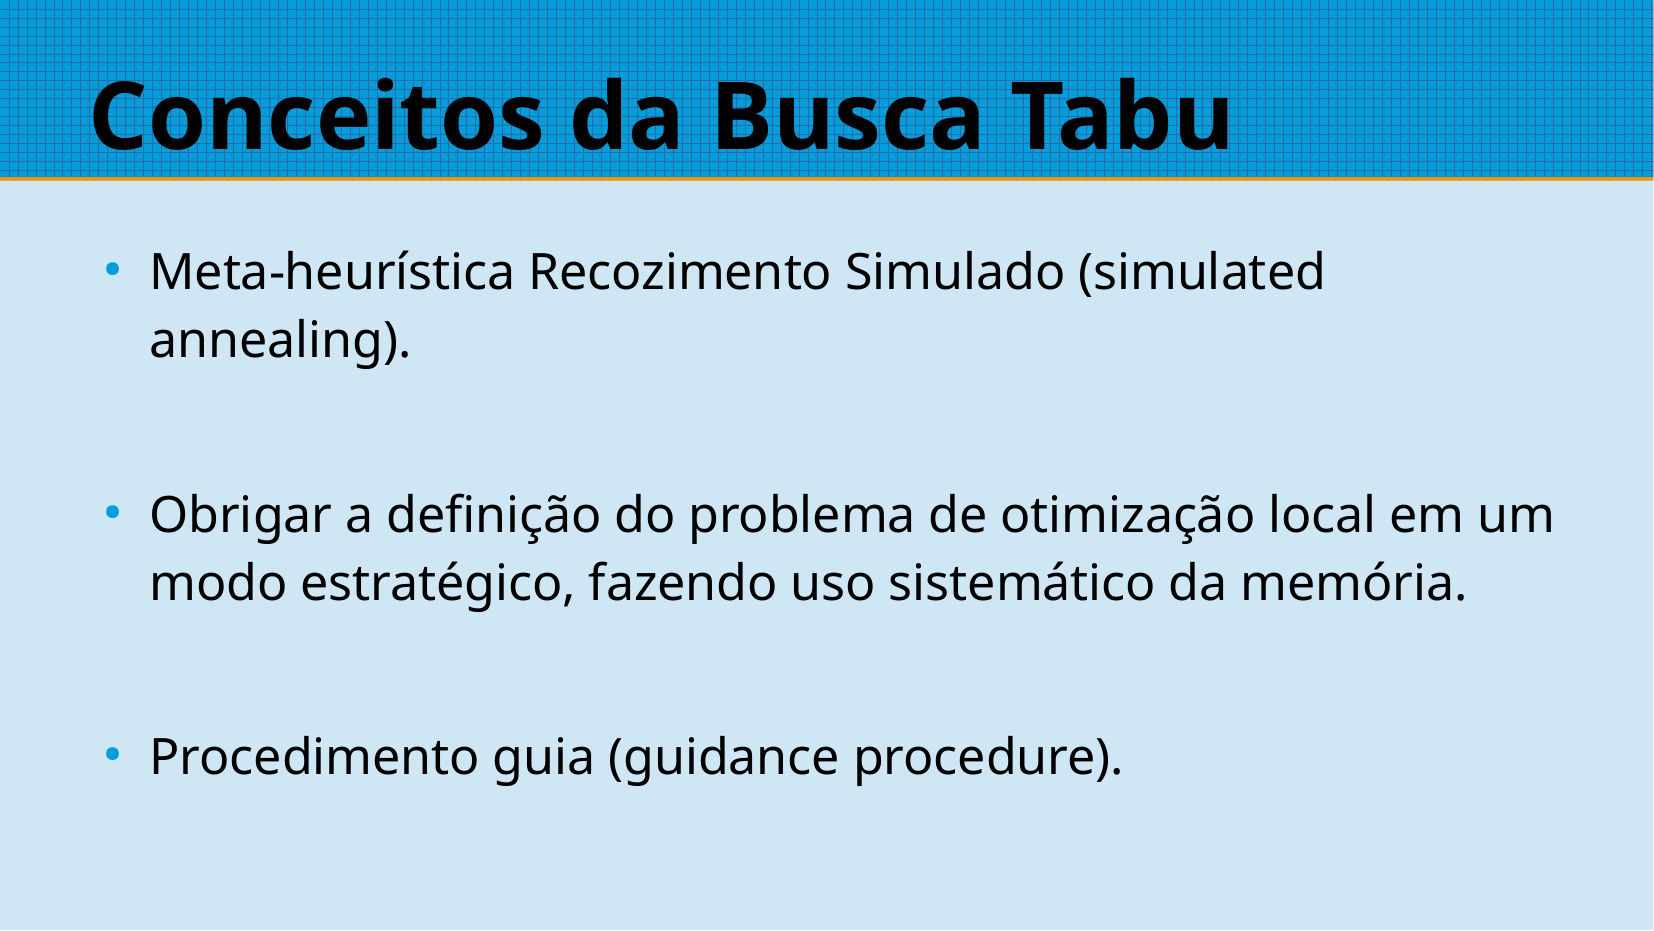

# Conceitos da Busca Tabu
Meta-heurística Recozimento Simulado (simulated annealing).
Obrigar a definição do problema de otimização local em um modo estratégico, fazendo uso sistemático da memória.
Procedimento guia (guidance procedure).